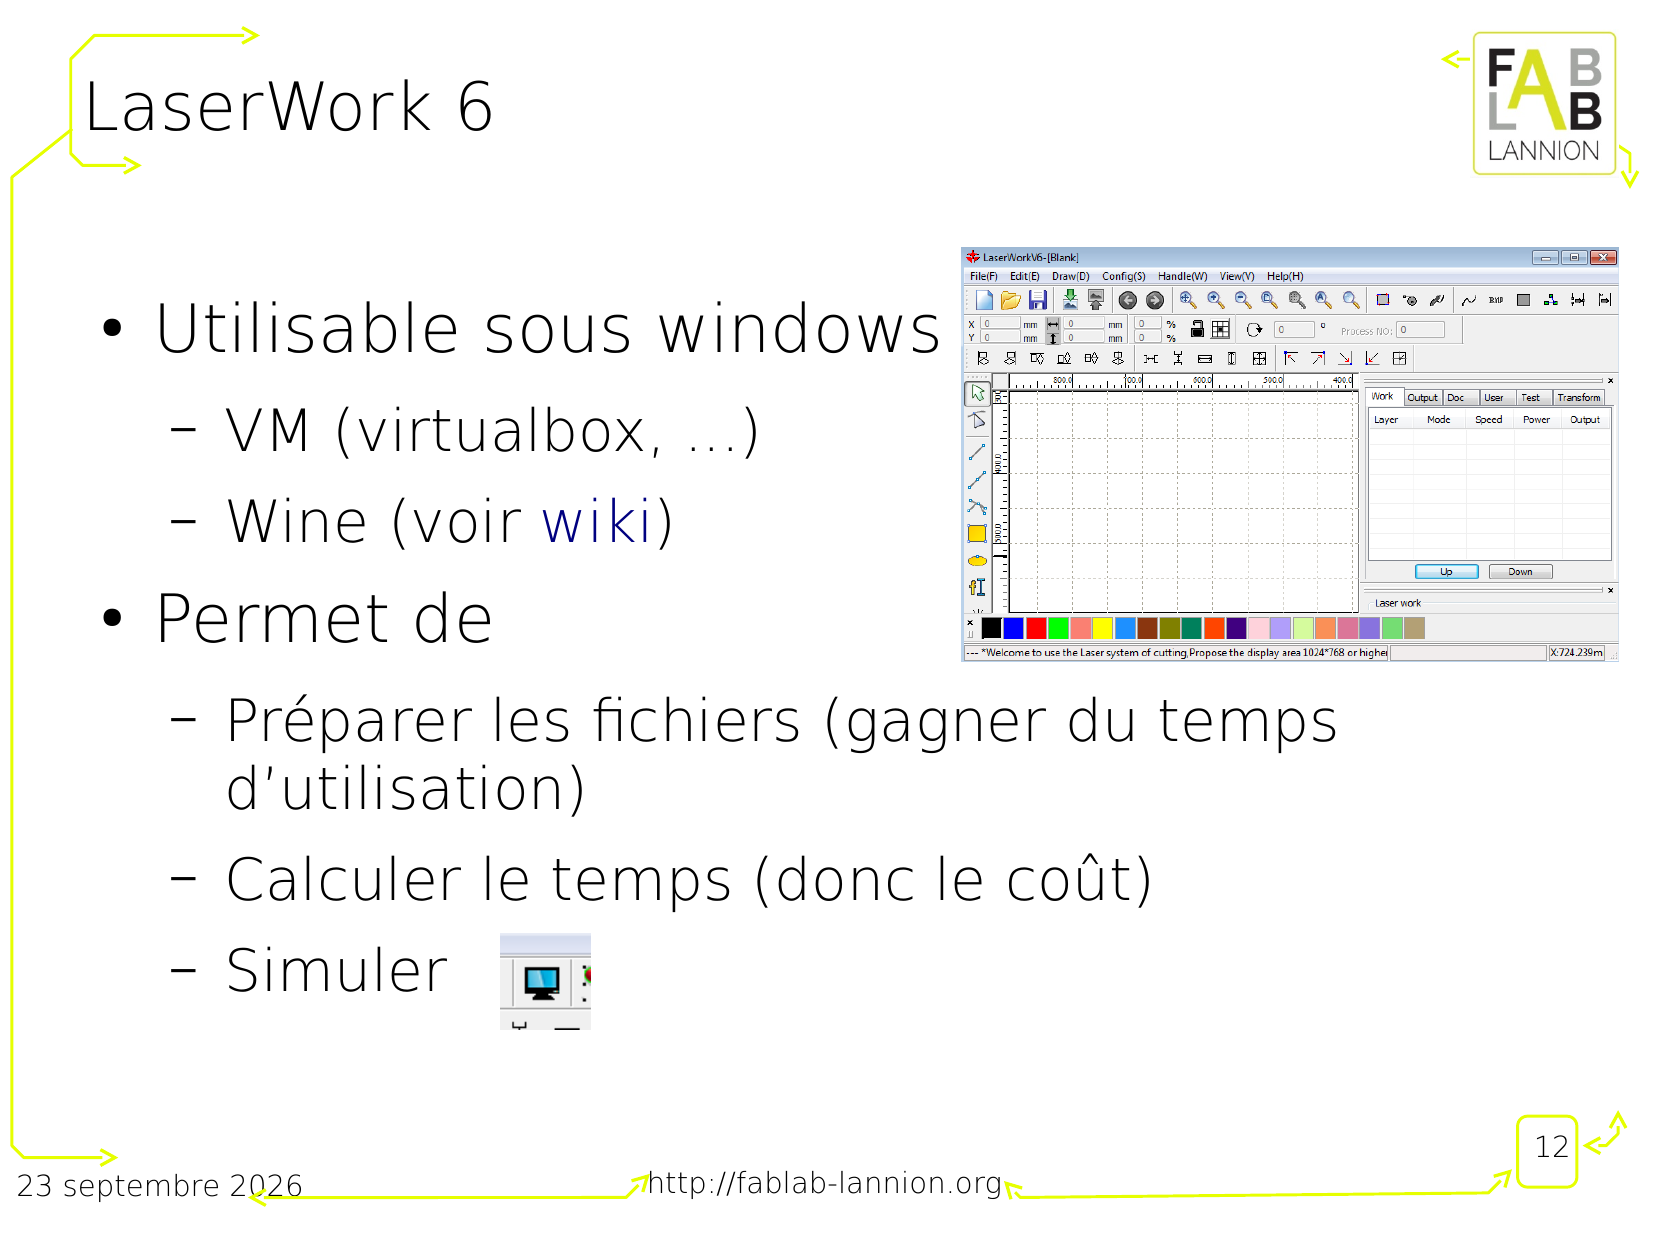

# LaserWork 6
Utilisable sous windows
VM (virtualbox, ...)
Wine (voir wiki)
Permet de
Préparer les fichiers (gagner du temps d’utilisation)
Calculer le temps (donc le coût)
Simuler
12